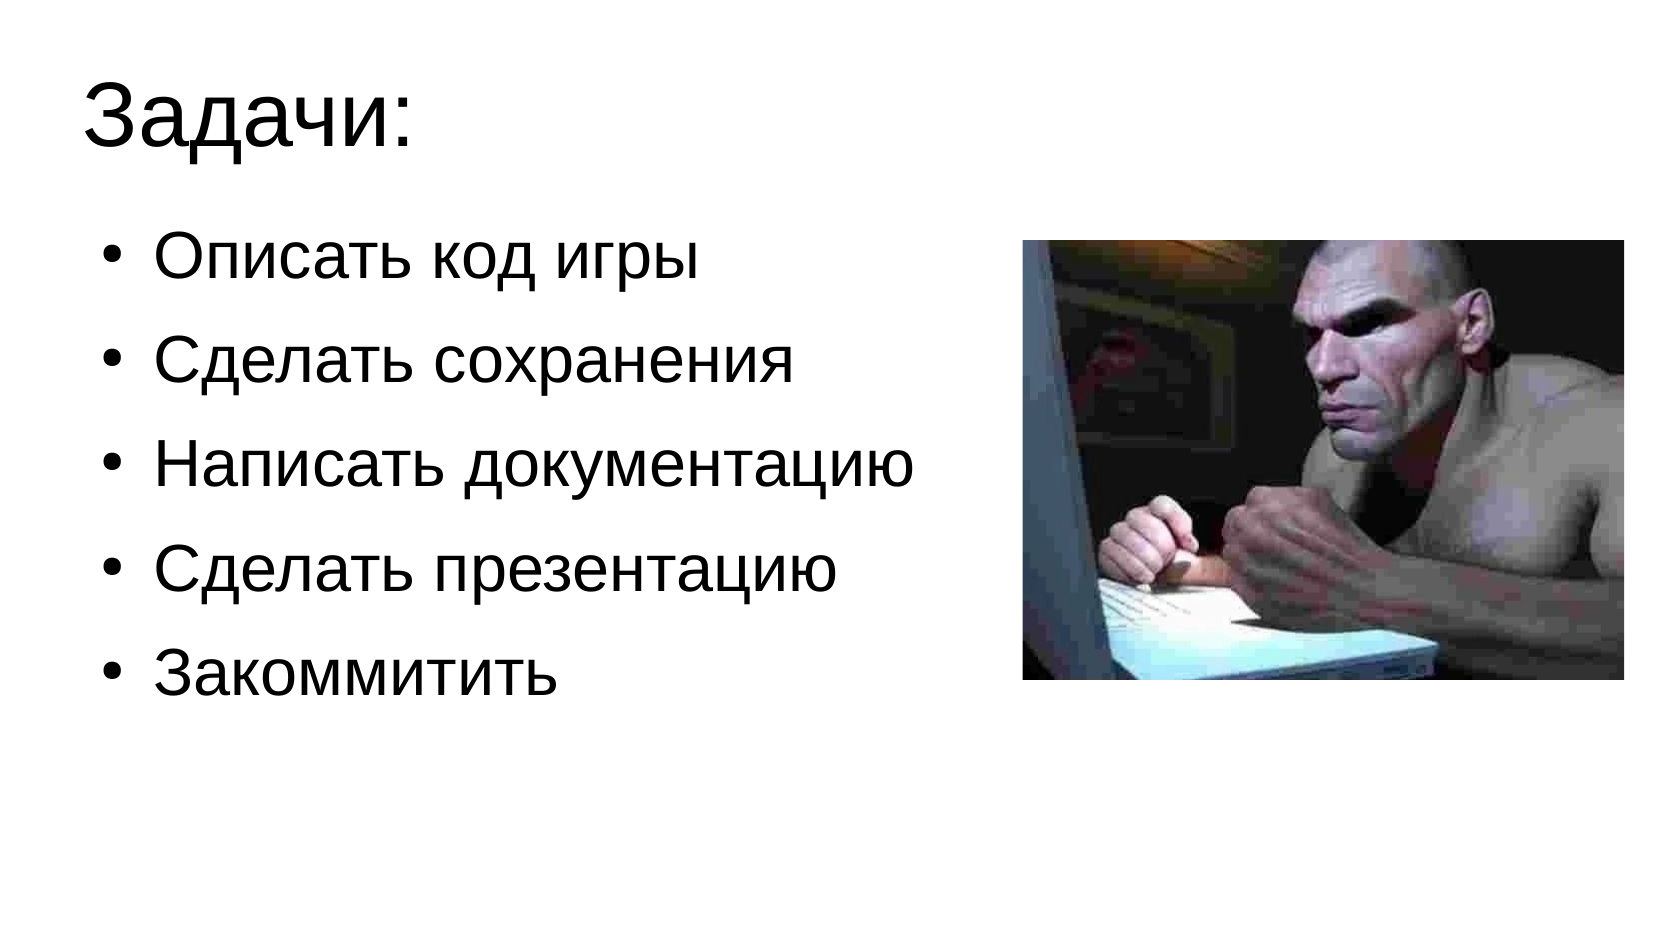

# Задачи:
Описать код игры
Сделать сохранения
Написать документацию
Сделать презентацию
Закоммитить